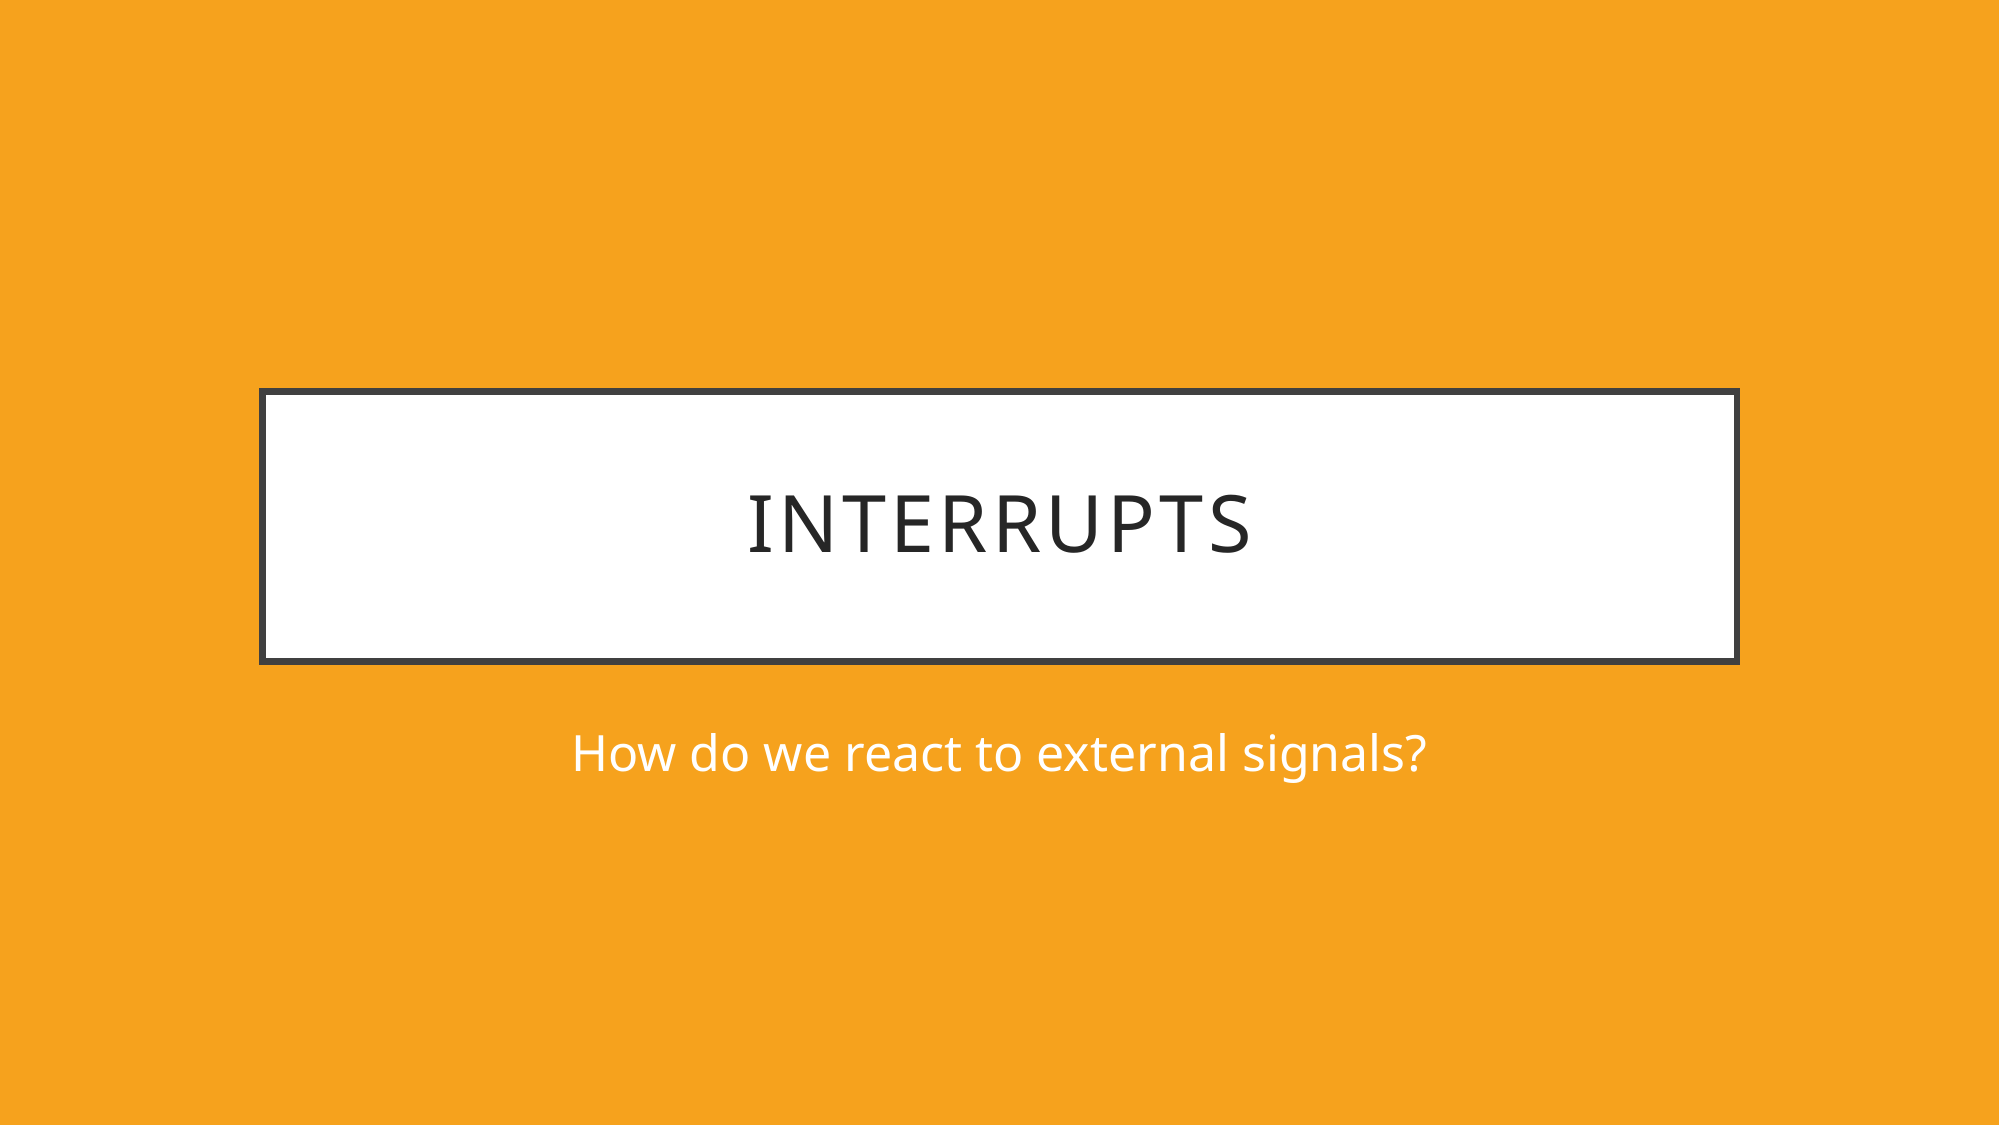

# Interrupts
How do we react to external signals?